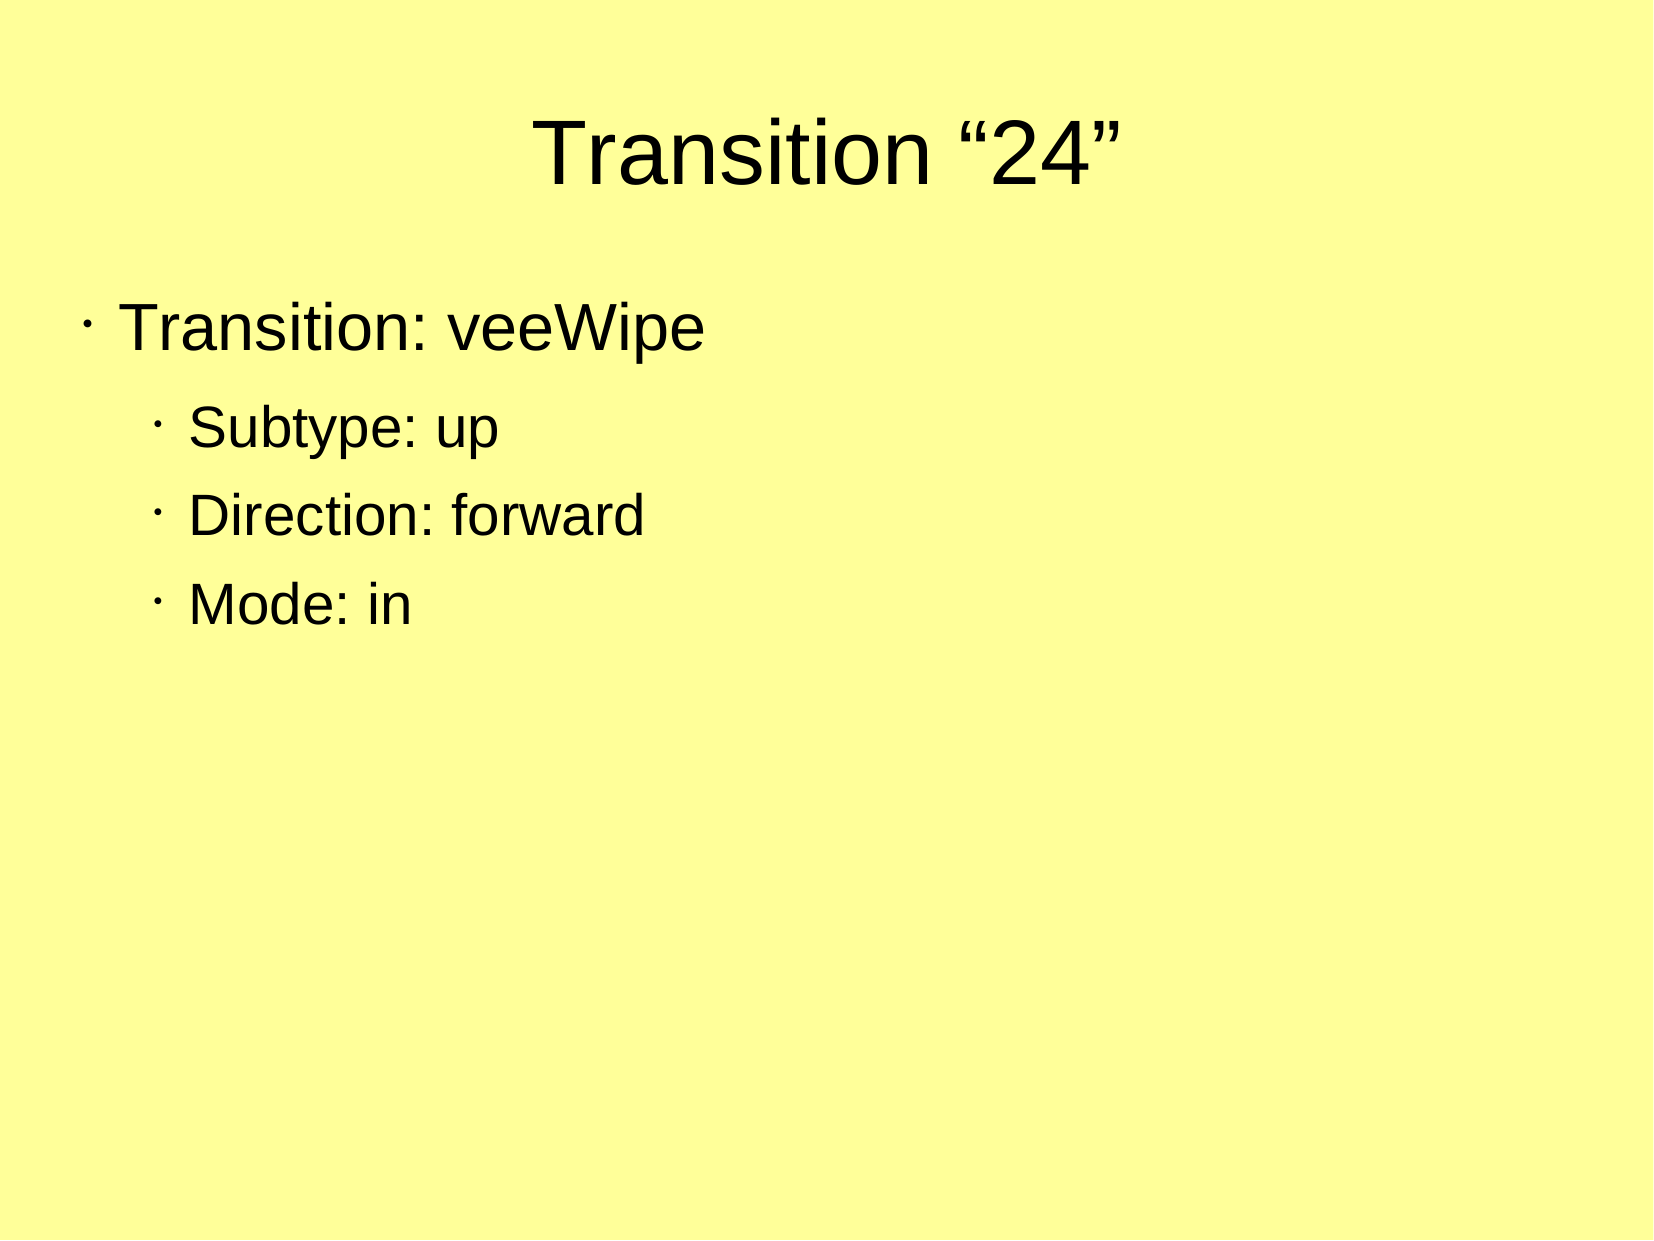

# Transition “24”
Transition: veeWipe
Subtype: up
Direction: forward
Mode: in